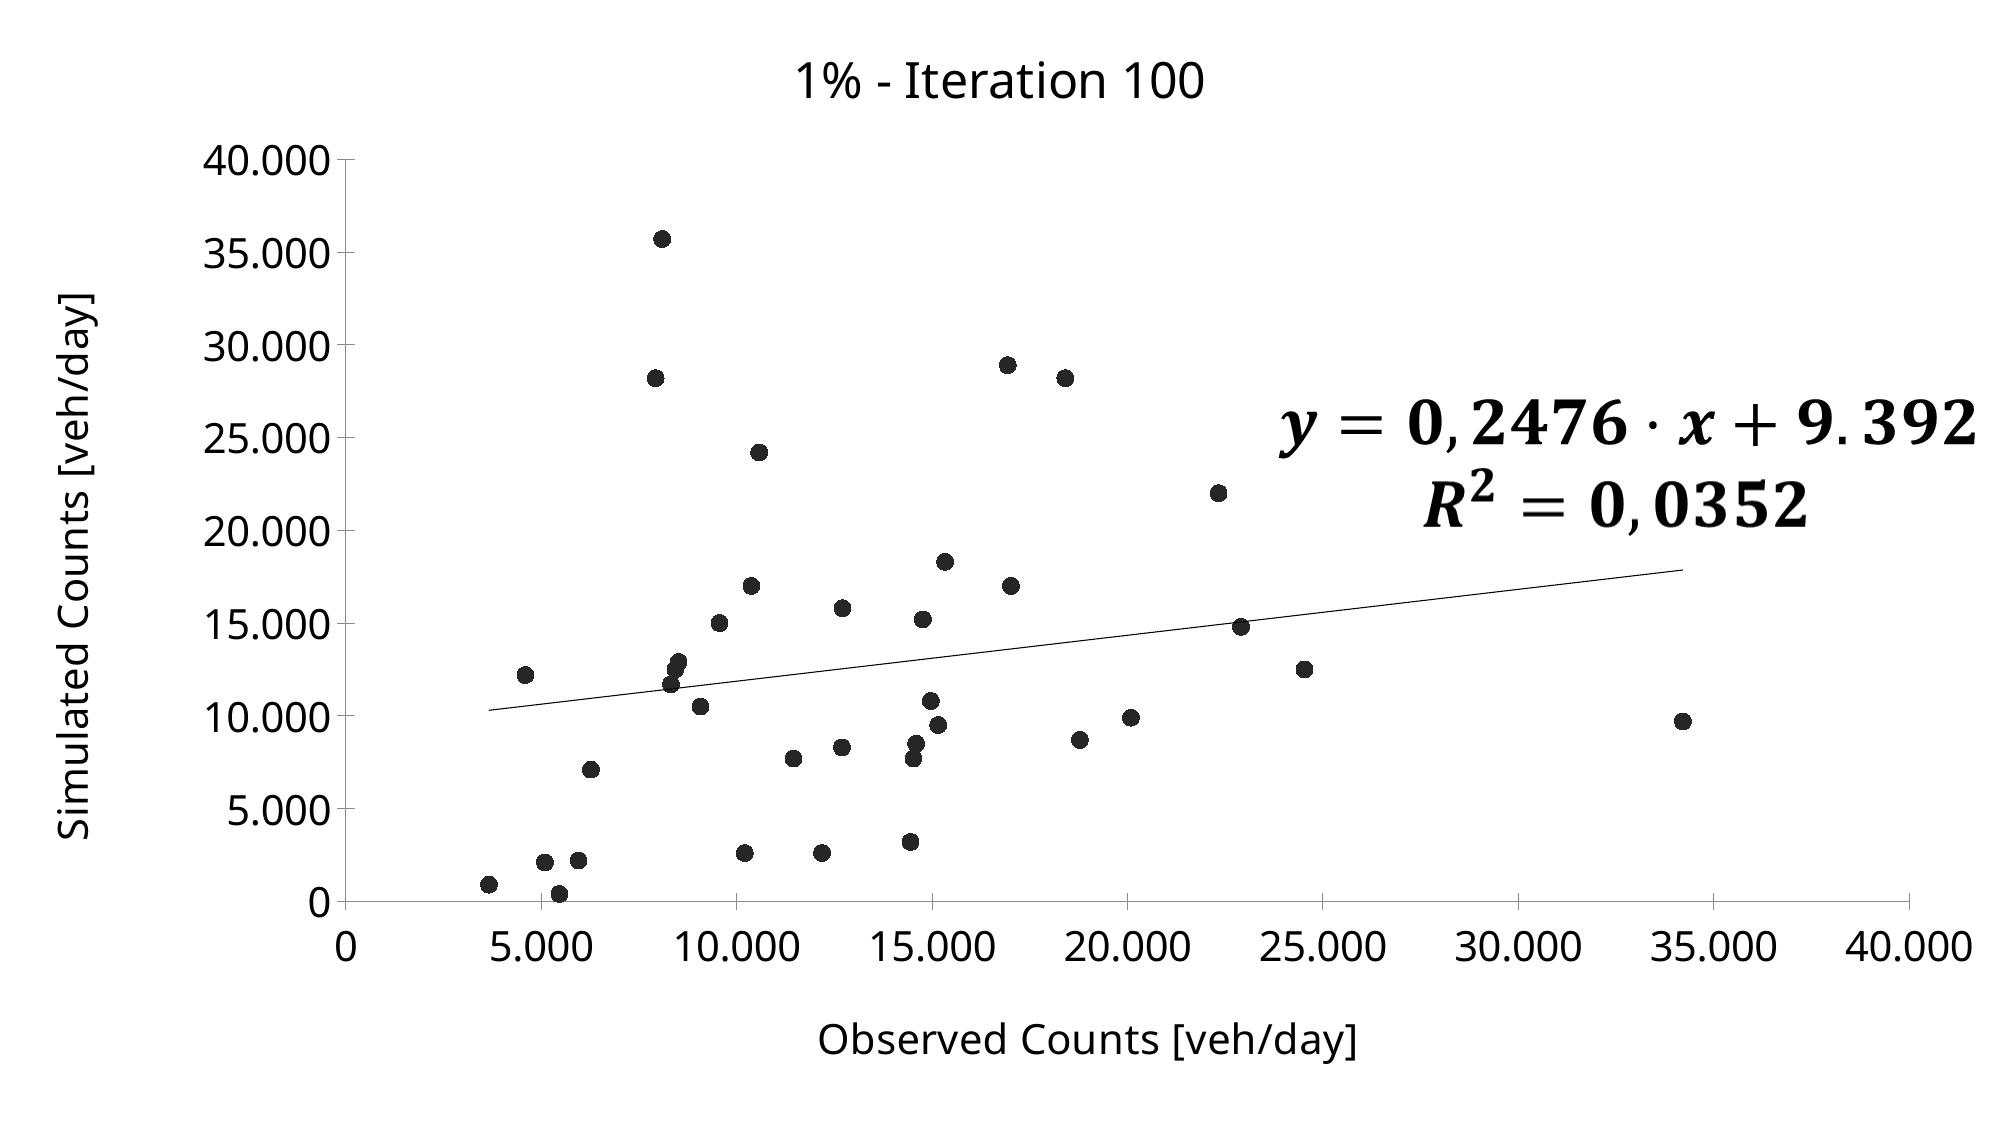

### Chart: 1% - Iteration 100
| Category | 100 |
|---|---|